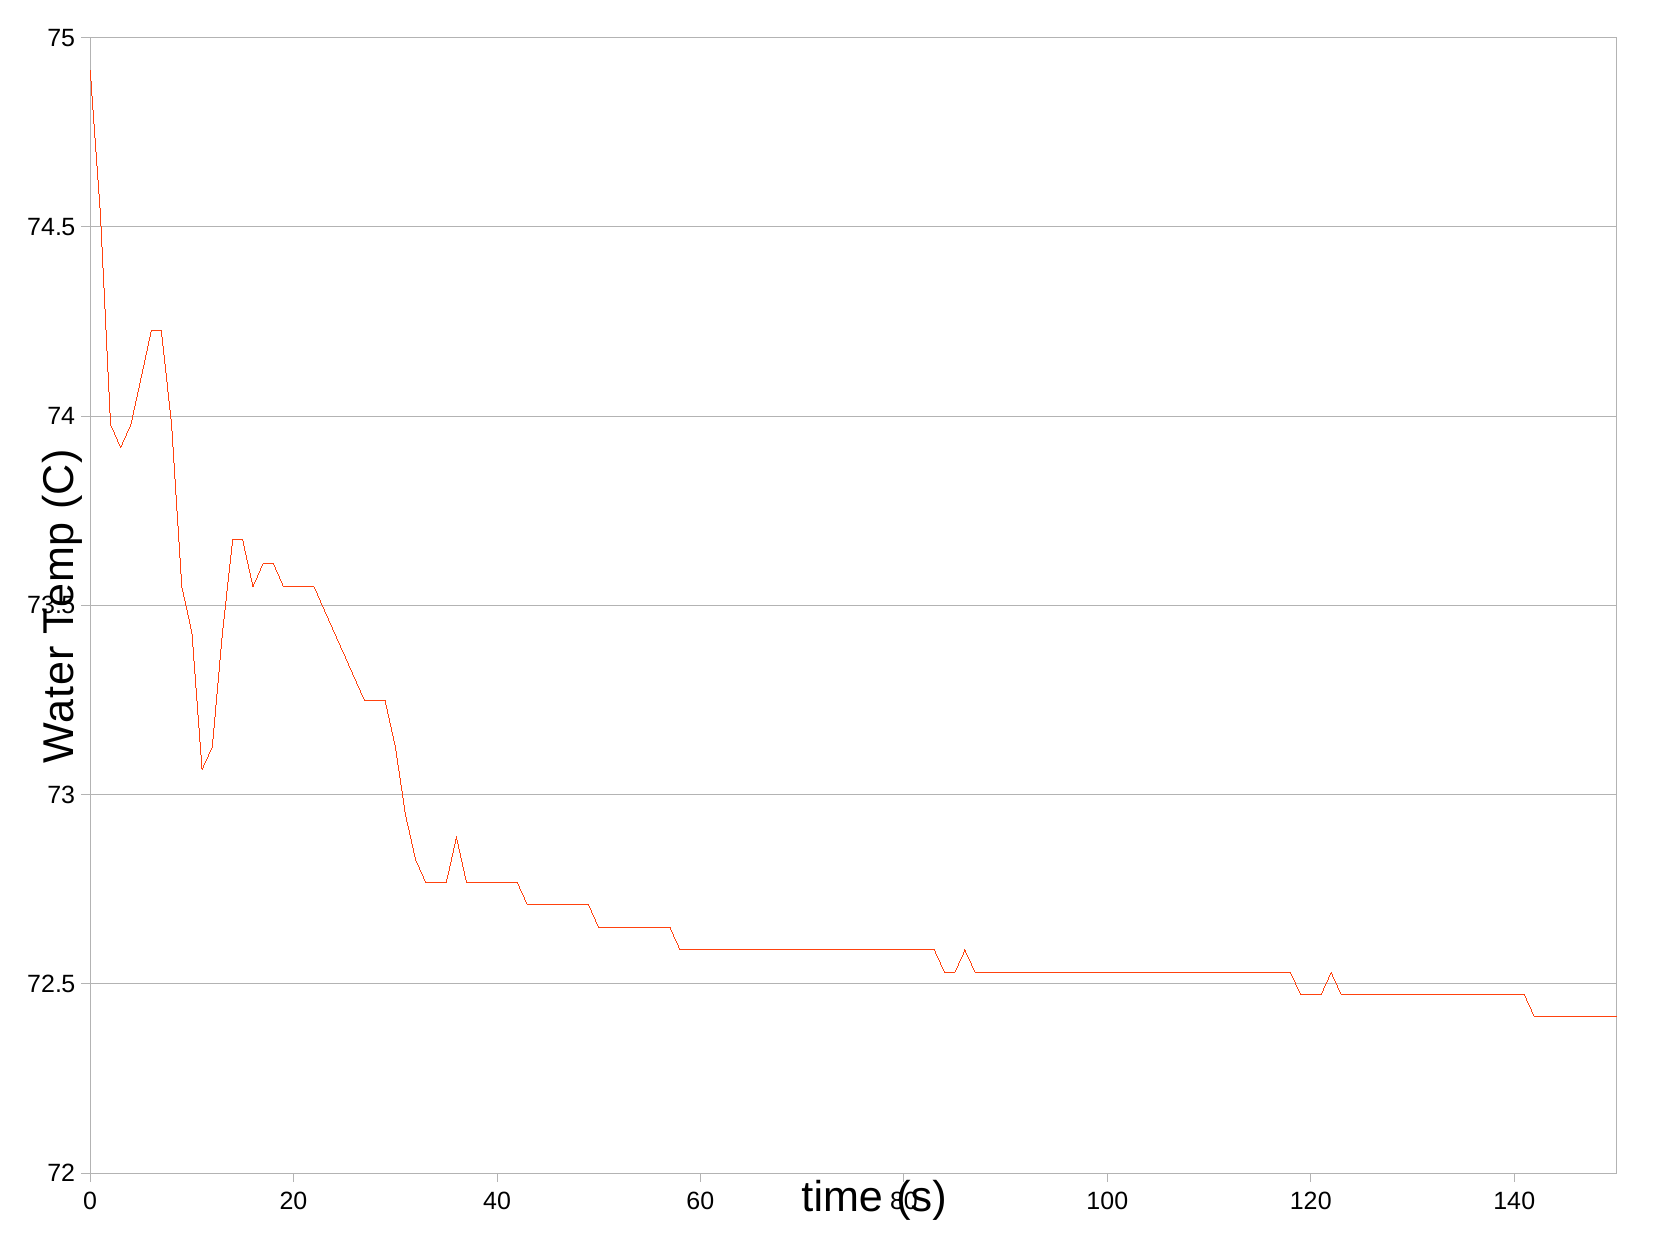

### Chart
| Category | sample | Column F |
|---|---|---|